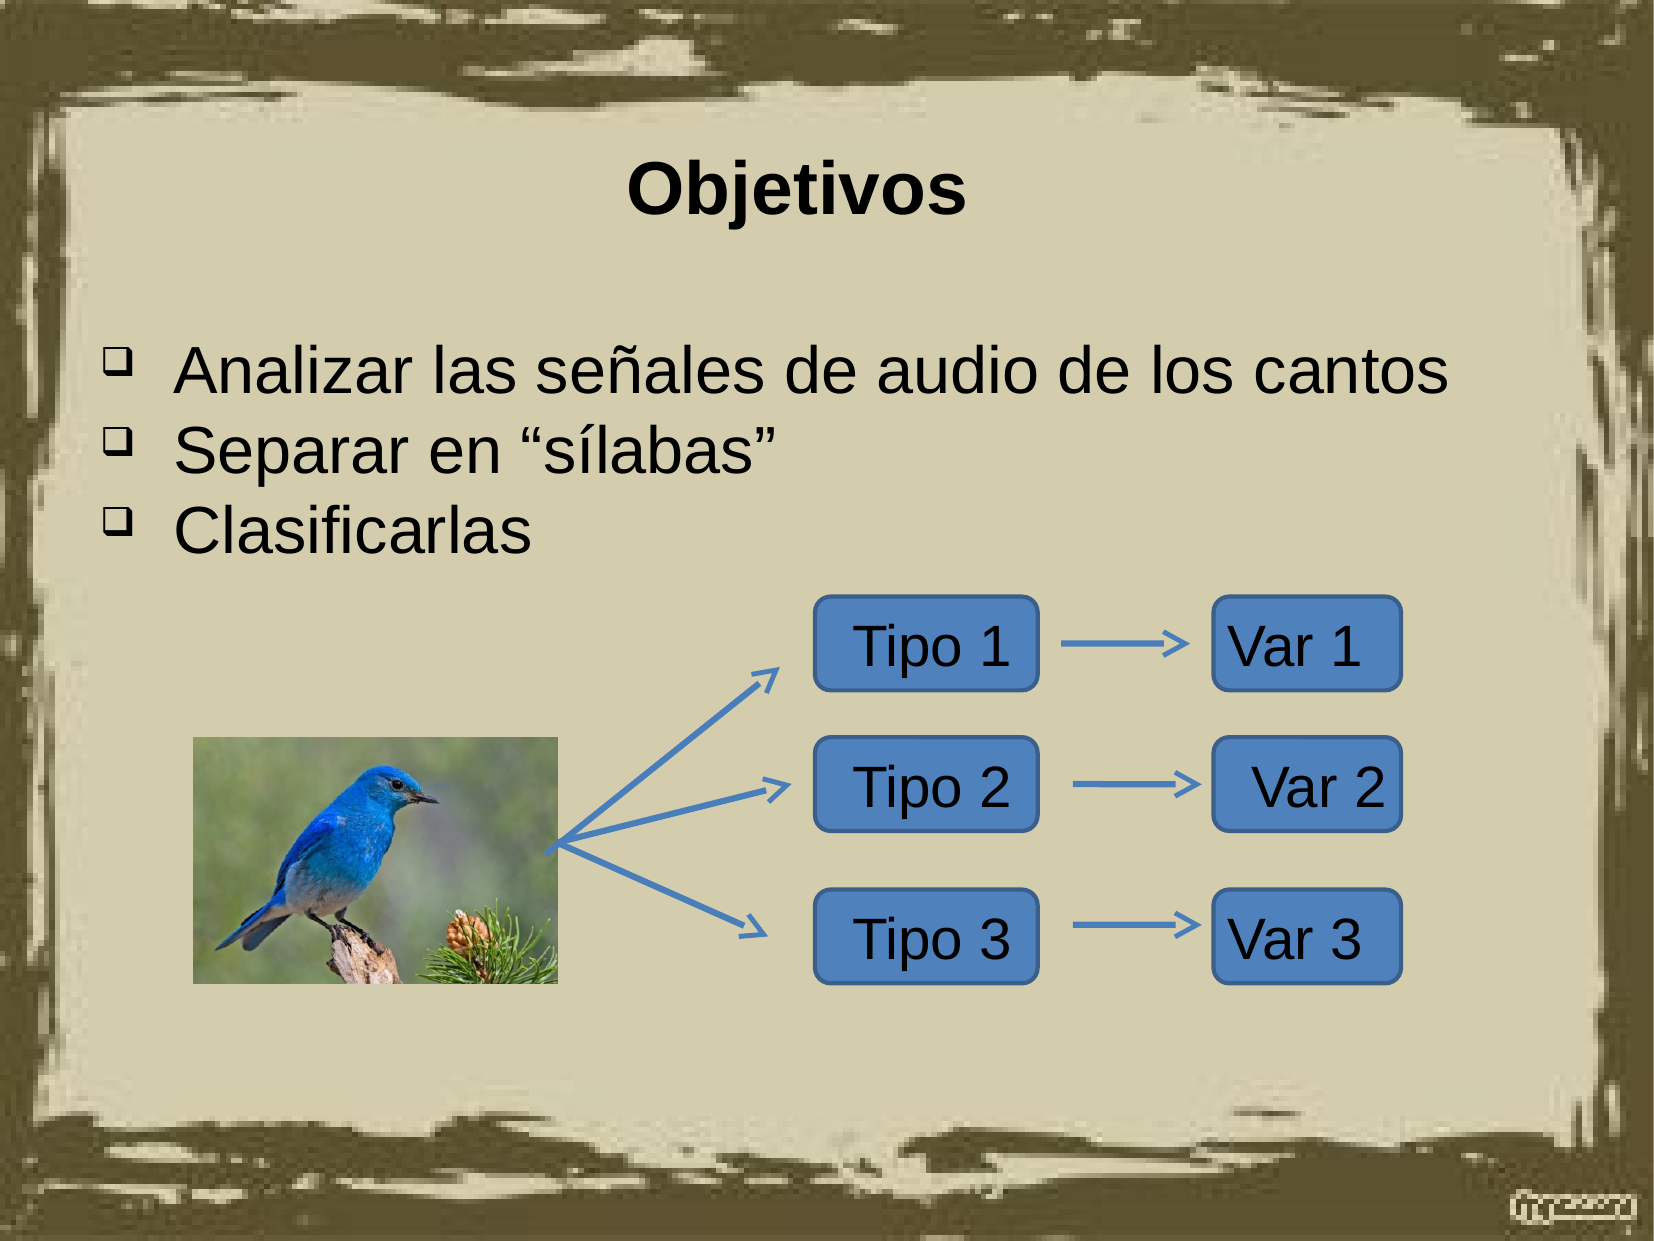

Objetivos
 Analizar las señales de audio de los cantos
 Separar en “sílabas”
 Clasificarlas
Tipo 1
Var 1
Tipo 2
Var 2
Tipo 3
Var 3